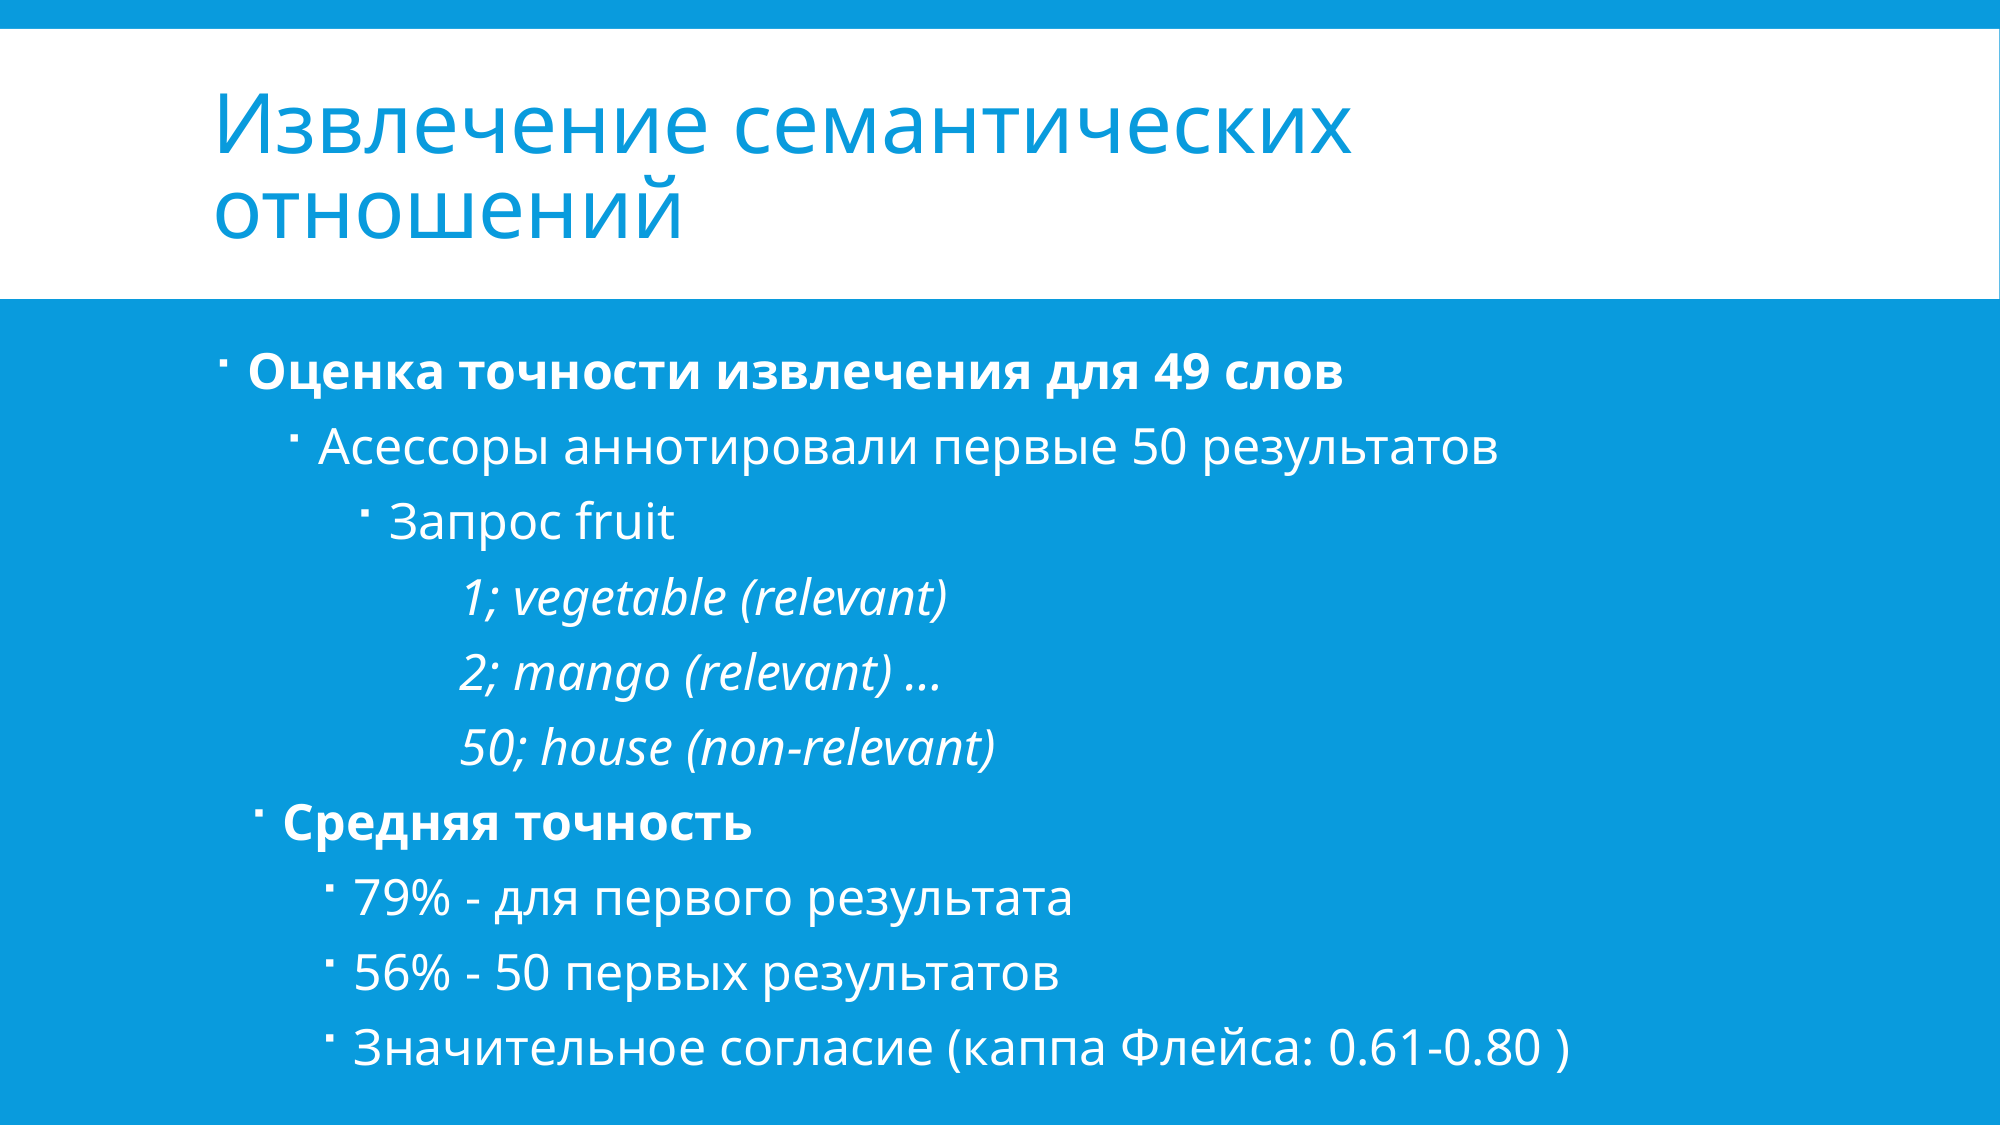

Извлечение семантических отношений
Оценка точности извлечения для 49 слов
Асессоры аннотировали первые 50 результатов
Запрос fruit
1; vegetable (relevant)
2; mango (relevant) …
50; house (non-relevant)
Средняя точность
79% - для первого результата
56% - 50 первых результатов
Значительное согласие (каппа Флейса: 0.61-0.80 )